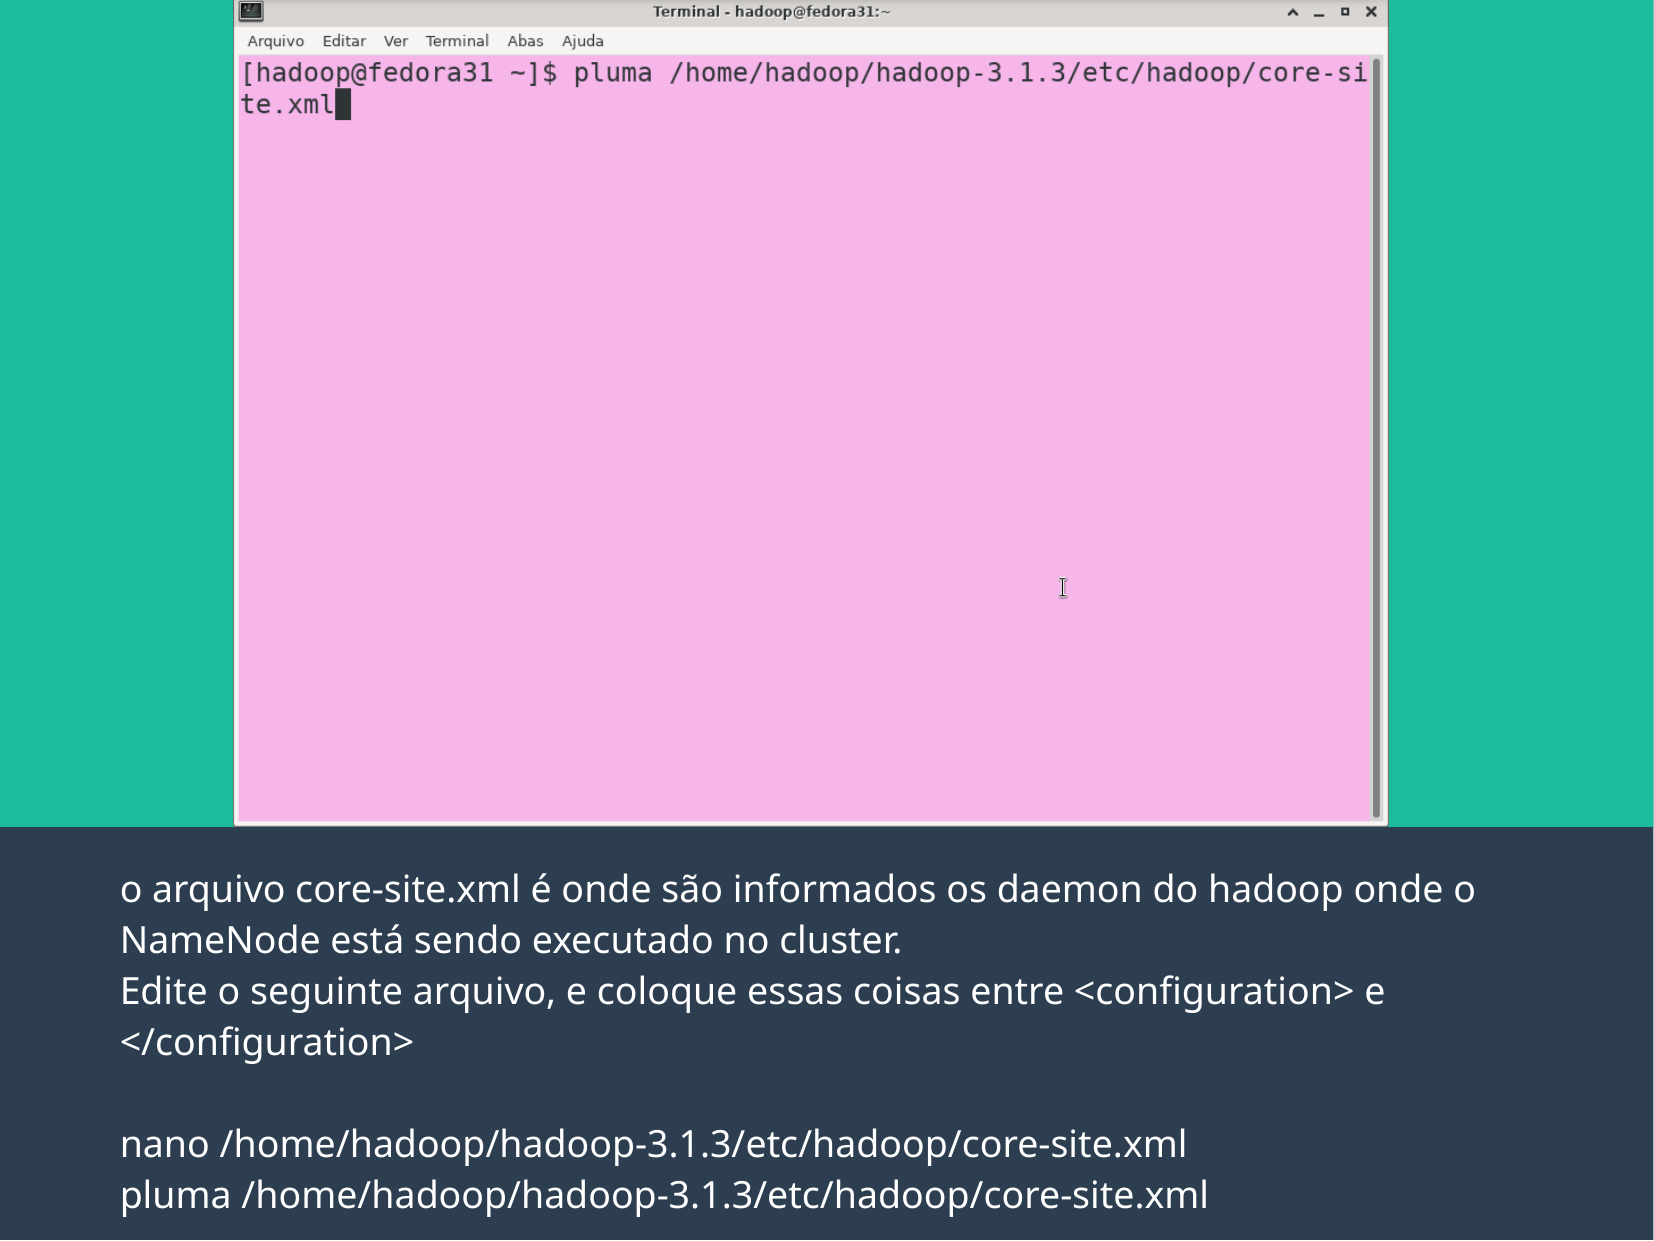

o arquivo core-site.xml é onde são informados os daemon do hadoop onde o NameNode está sendo executado no cluster.
Edite o seguinte arquivo, e coloque essas coisas entre <configuration> e </configuration>
nano /home/hadoop/hadoop-3.1.3/etc/hadoop/core-site.xml
pluma /home/hadoop/hadoop-3.1.3/etc/hadoop/core-site.xml